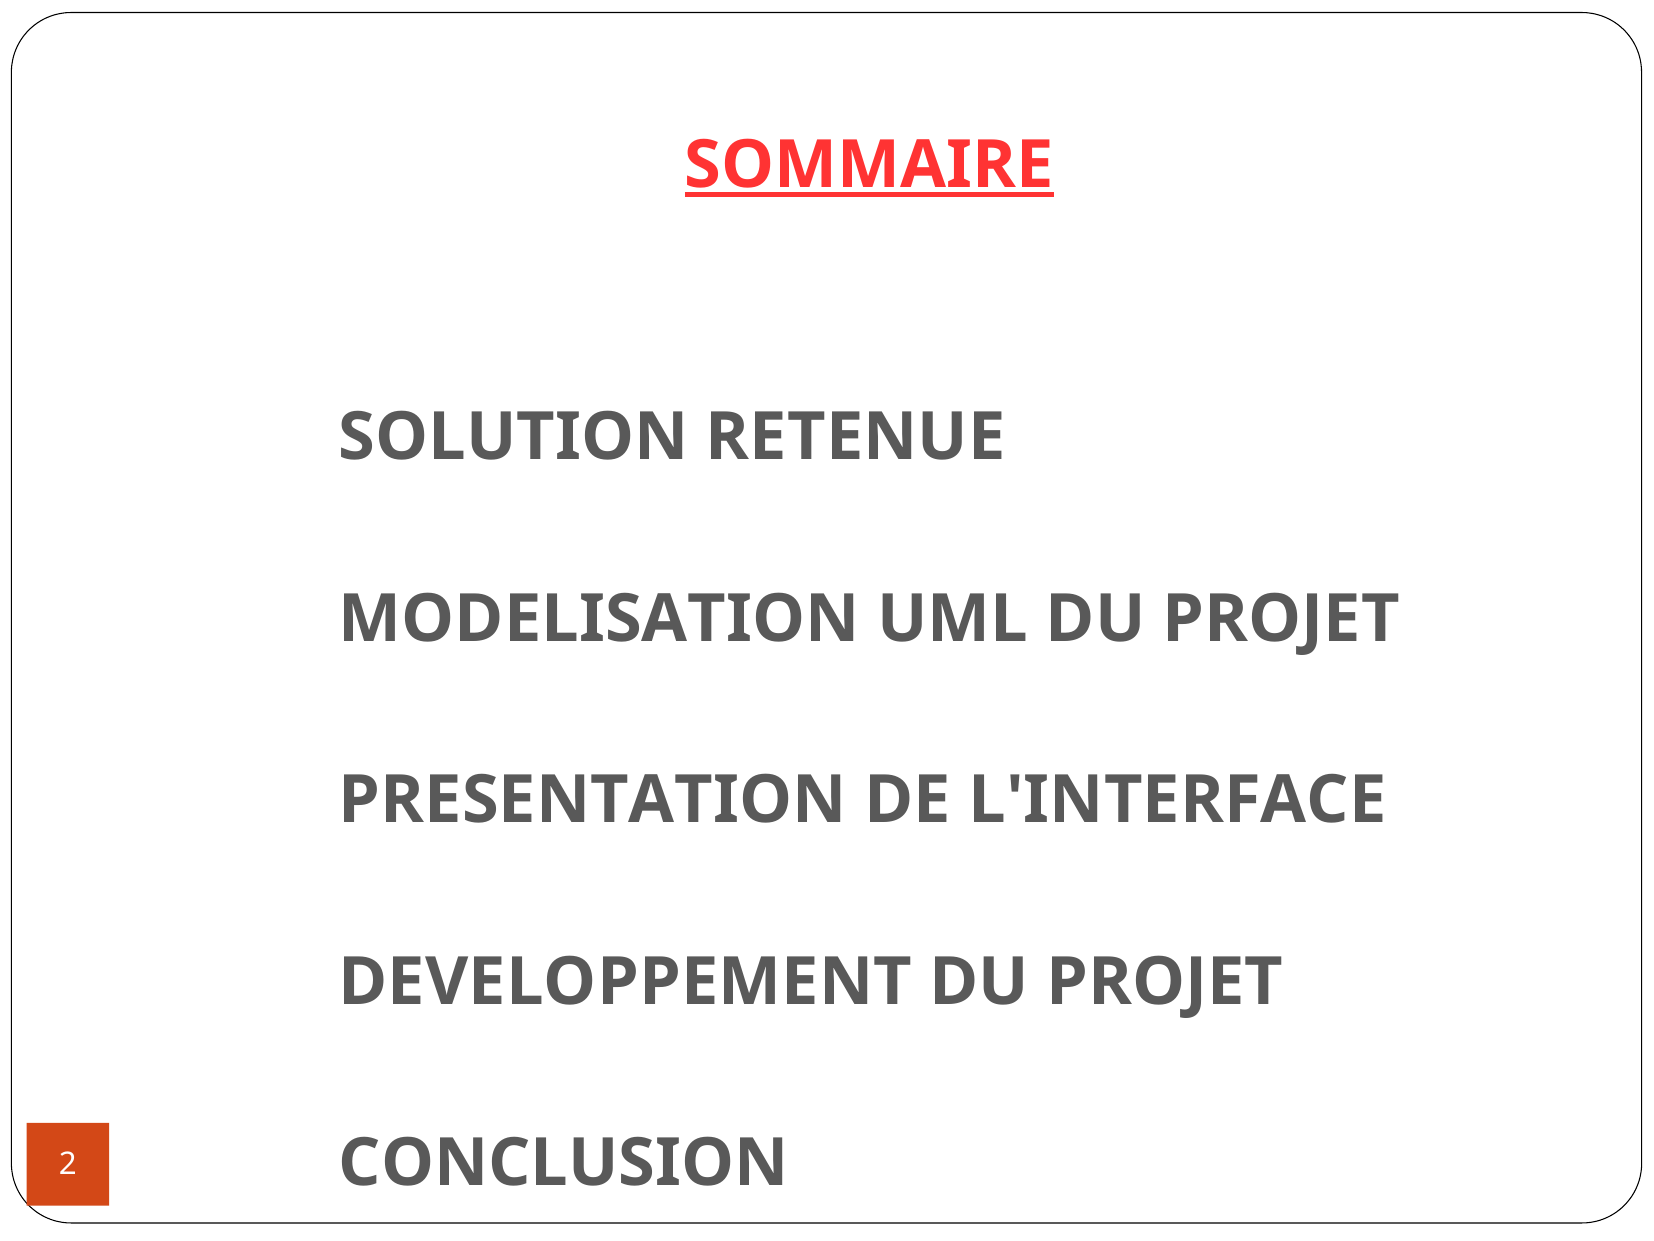

SOMMAIRE
SOLUTION RETENUE
MODELISATION UML DU PROJET
PRESENTATION DE L'INTERFACE
DEVELOPPEMENT DU PROJET
CONCLUSION